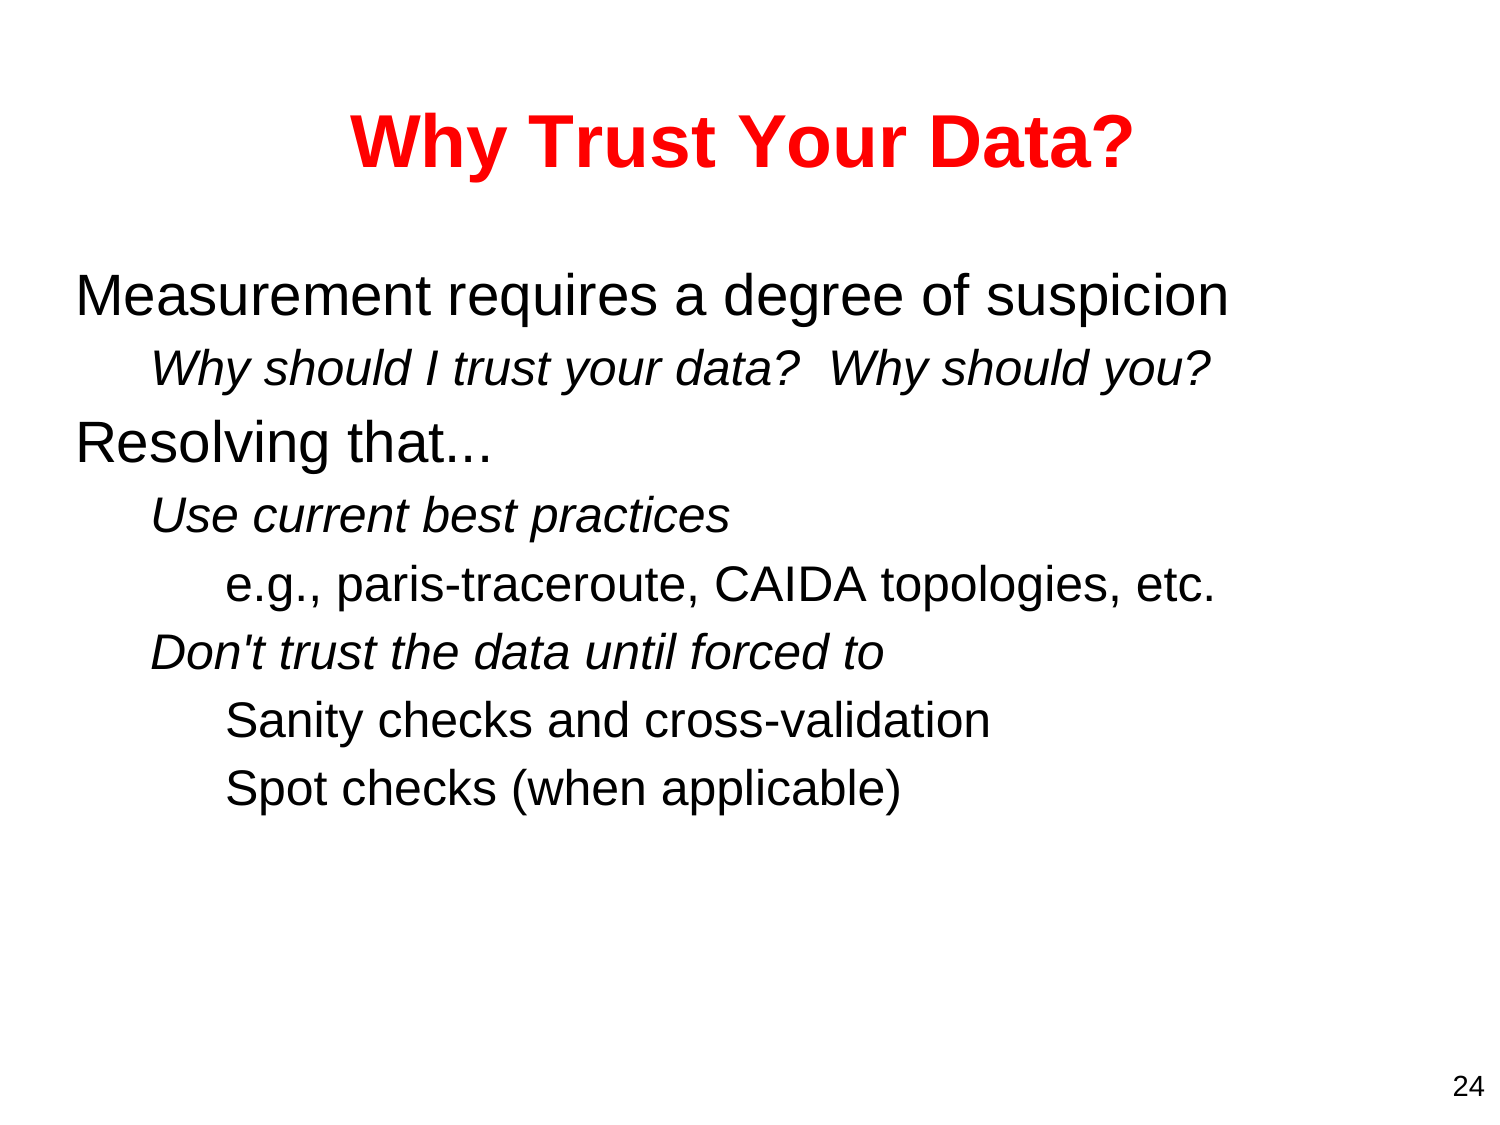

# Why Trust Your Data?
Measurement requires a degree of suspicion
Why should I trust your data? Why should you?
Resolving that...
Use current best practices
e.g., paris-traceroute, CAIDA topologies, etc.
Don't trust the data until forced to
Sanity checks and cross-validation
Spot checks (when applicable)
24